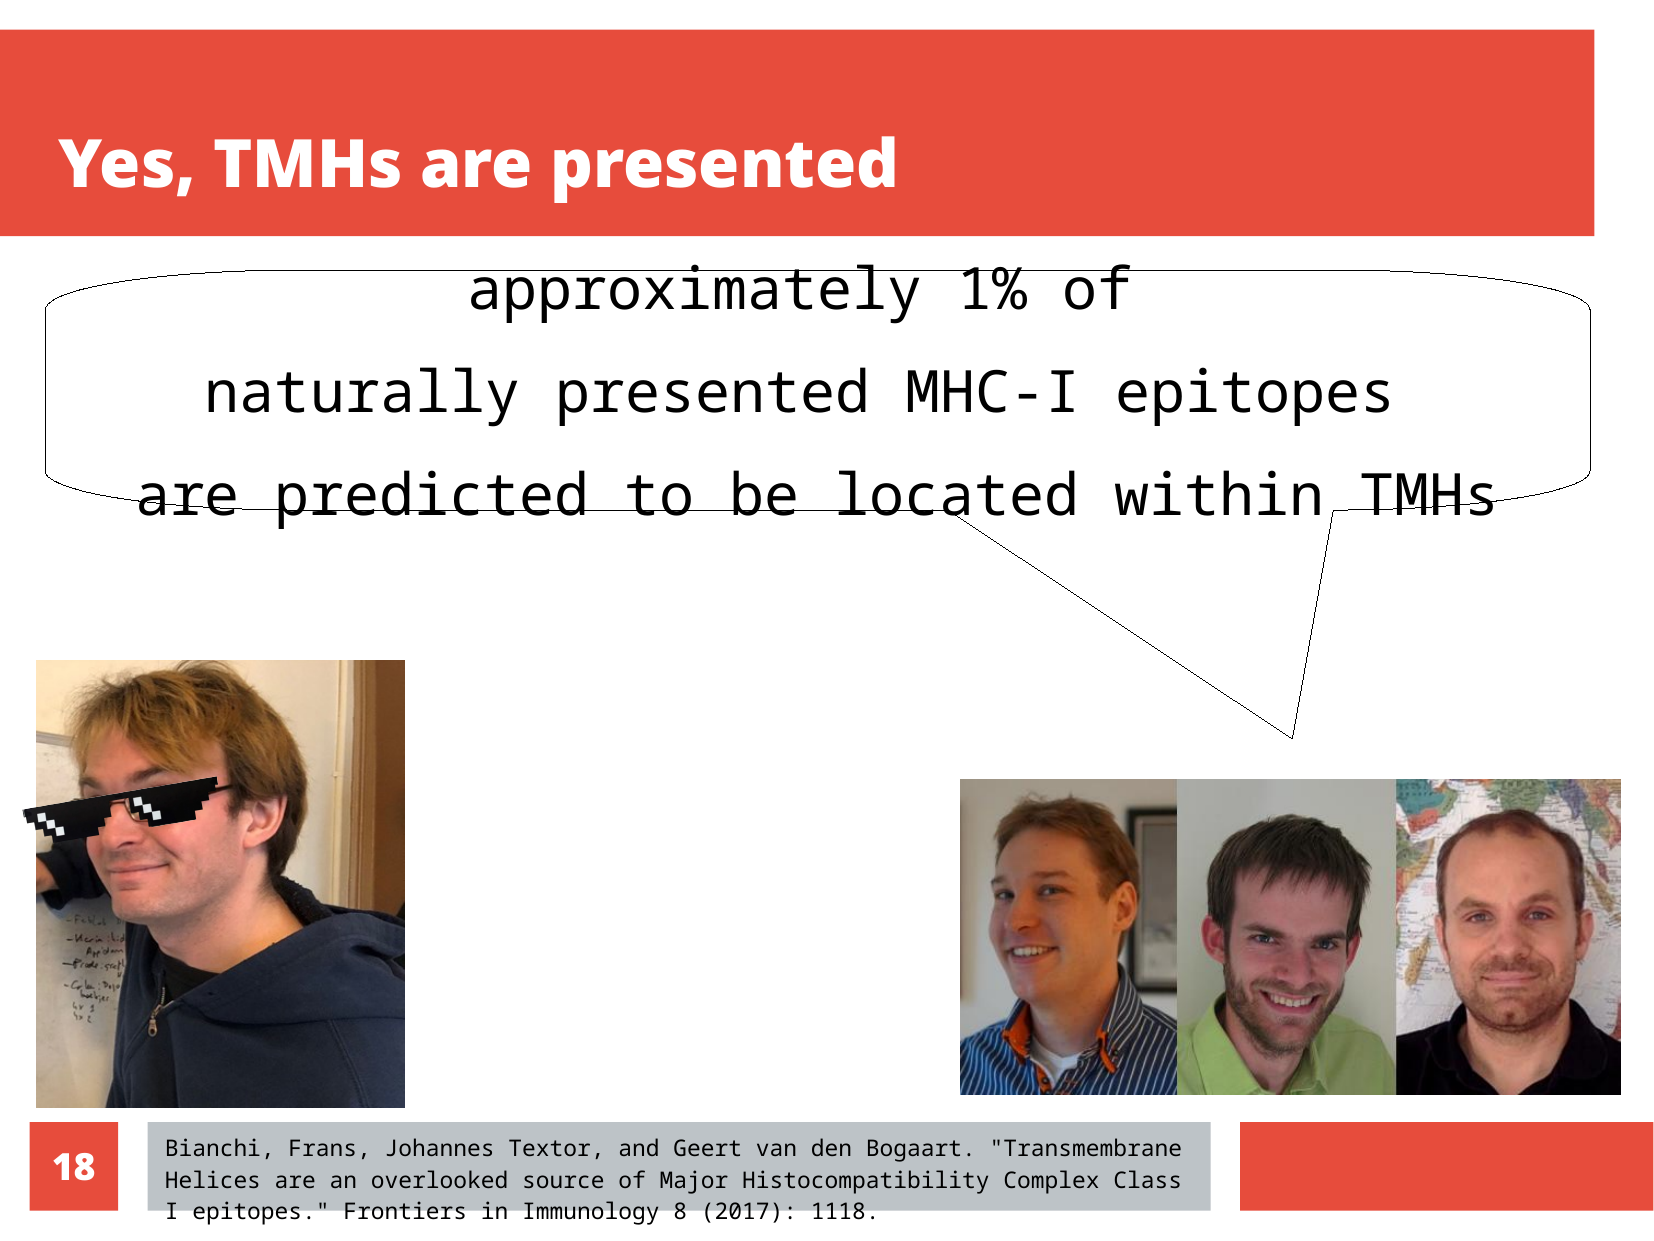

# Yes, TMHs are presented
approximately 1% of
naturally presented MHC-I epitopes
are predicted to be located within TMHs
18
Bianchi, Frans, Johannes Textor, and Geert van den Bogaart. "Transmembrane Helices are an overlooked source of Major Histocompatibility Complex Class I epitopes." Frontiers in Immunology 8 (2017): 1118.